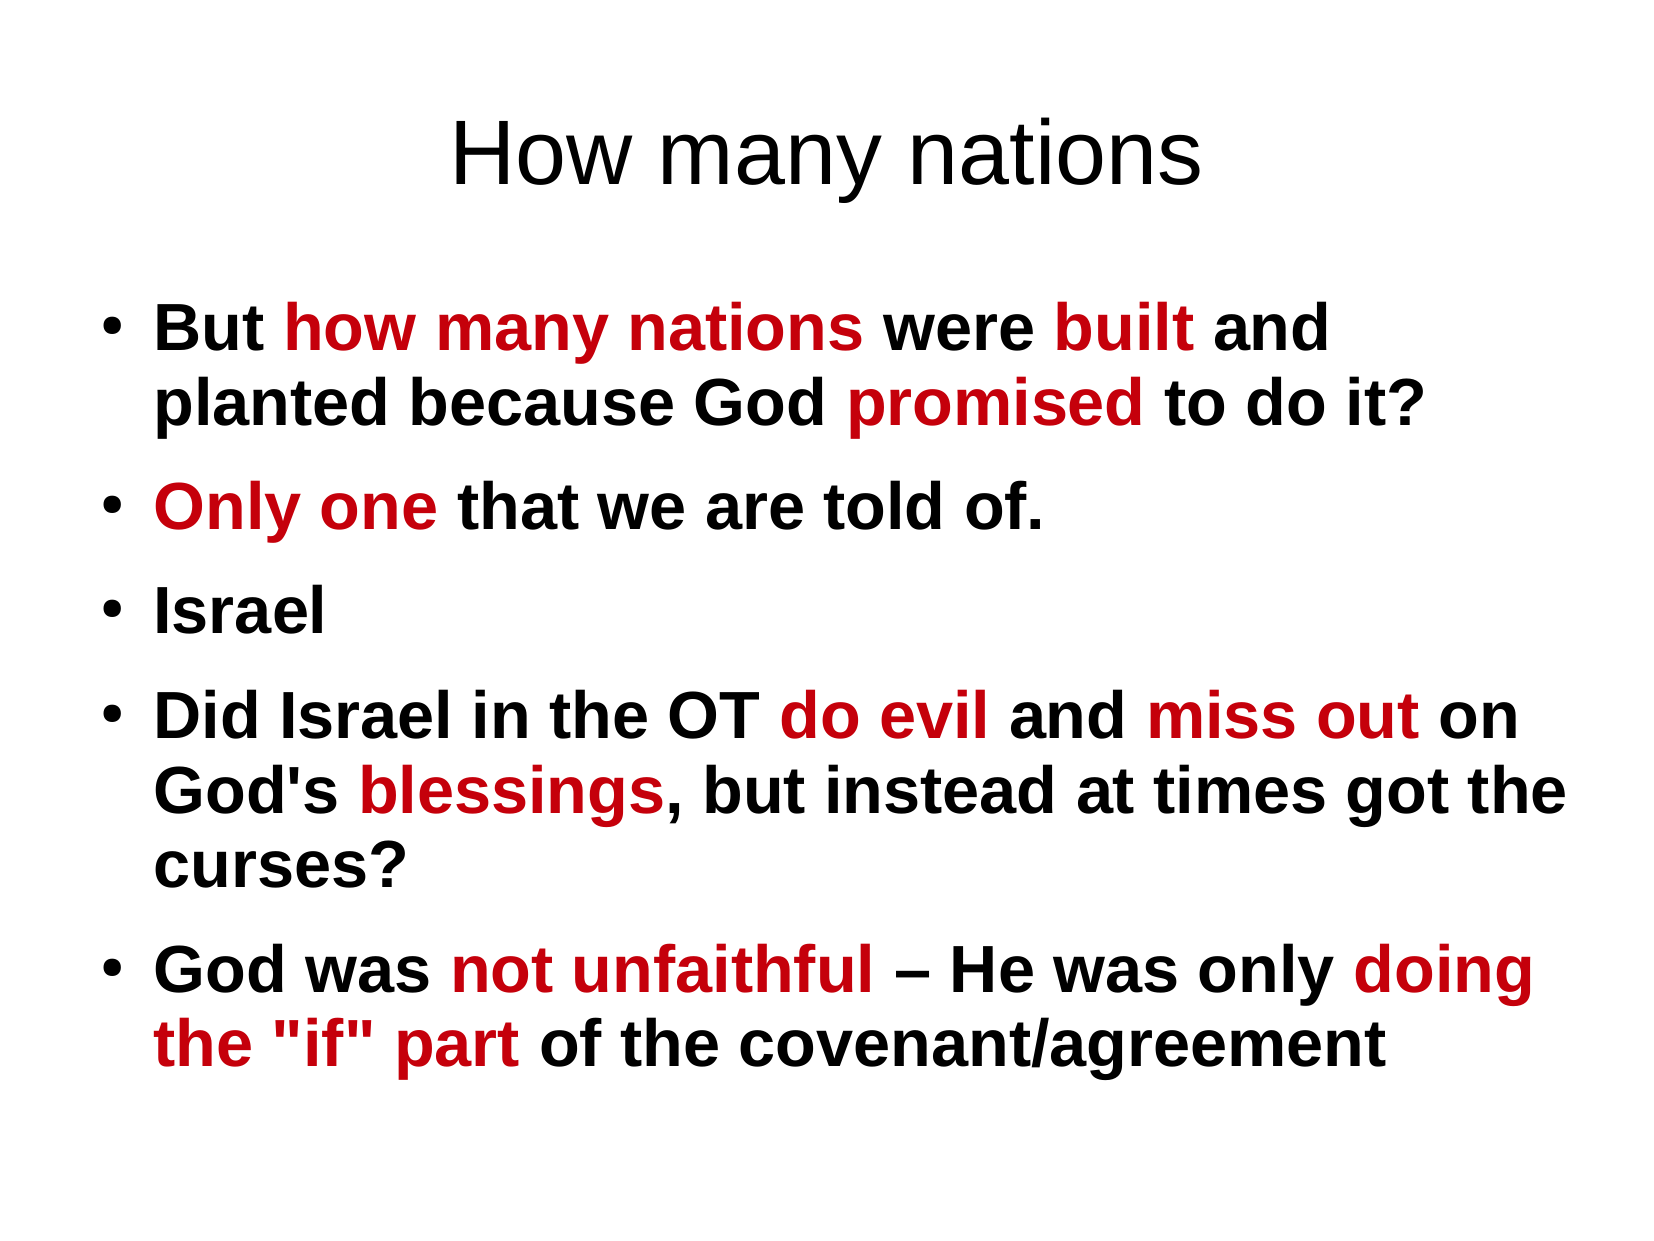

# How many nations
But how many nations were built and planted because God promised to do it?
Only one that we are told of.
Israel
Did Israel in the OT do evil and miss out on God's blessings, but instead at times got the curses?
God was not unfaithful – He was only doing the "if" part of the covenant/agreement